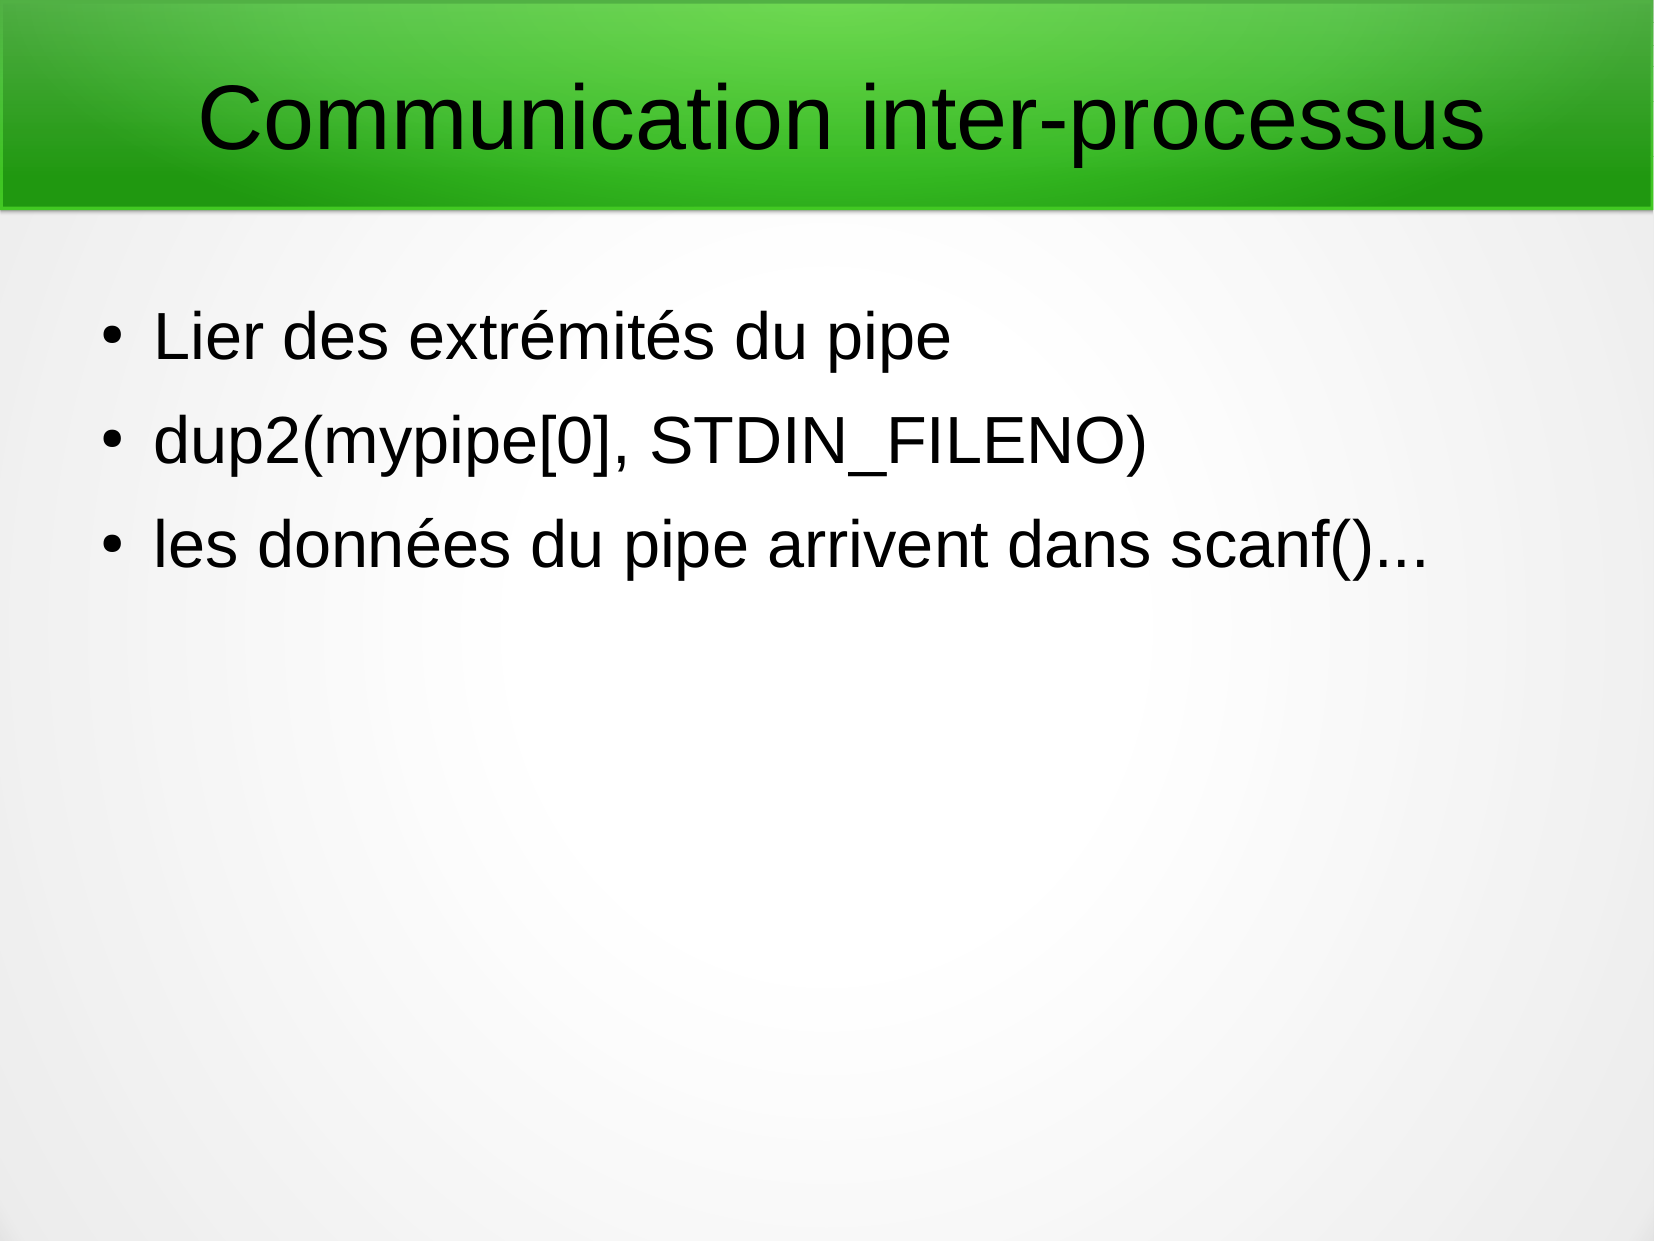

# Communication inter-processus
Lier des extrémités du pipe
dup2(mypipe[0], STDIN_FILENO)
les données du pipe arrivent dans scanf()...